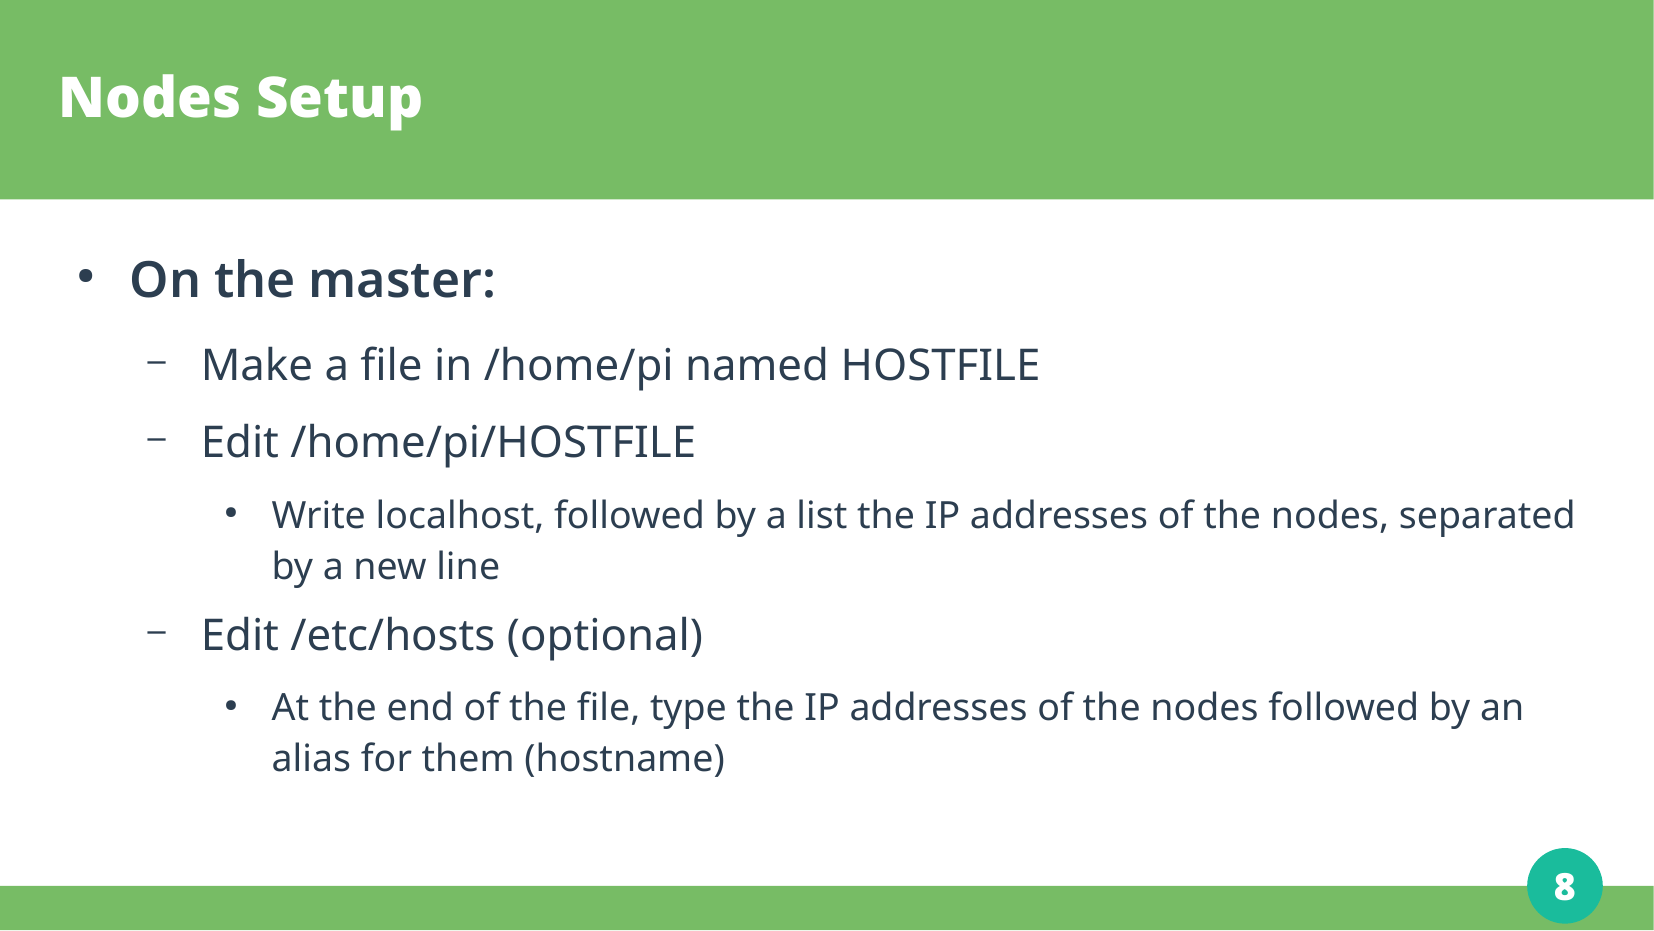

# Nodes Setup
On the master:
Make a file in /home/pi named HOSTFILE
Edit /home/pi/HOSTFILE
Write localhost, followed by a list the IP addresses of the nodes, separated by a new line
Edit /etc/hosts (optional)
At the end of the file, type the IP addresses of the nodes followed by an alias for them (hostname)